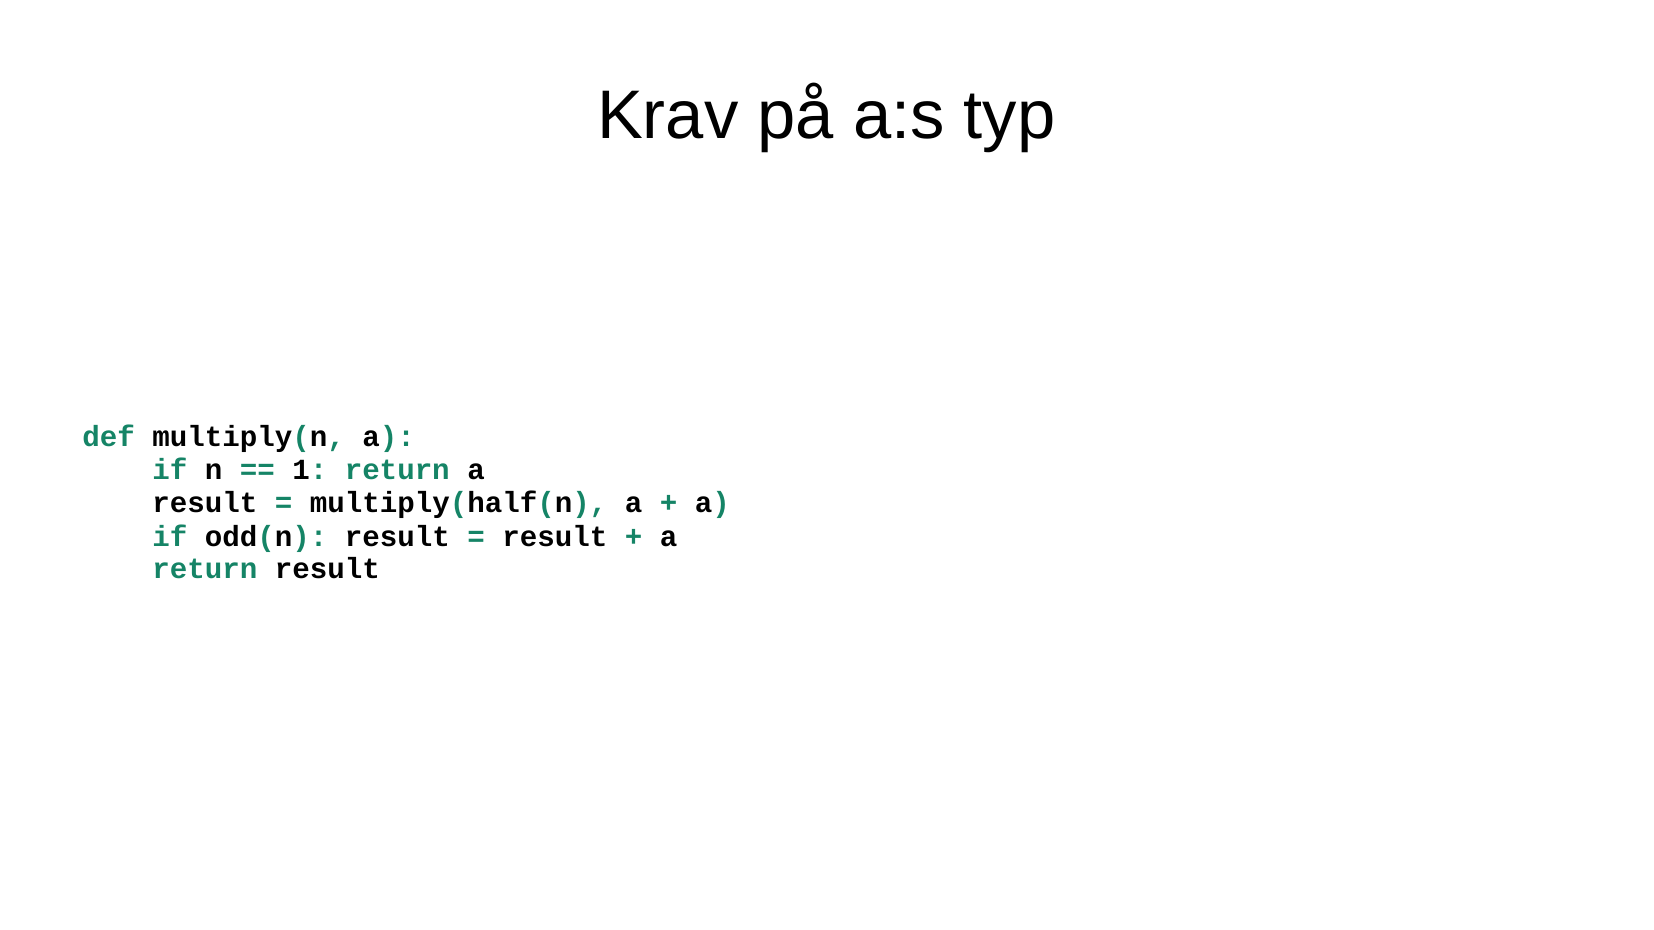

# Krav på a:s typ
def multiply(n, a):
 if n == 1: return a
 result = multiply(half(n), a + a)
 if odd(n): result = result + a
 return result